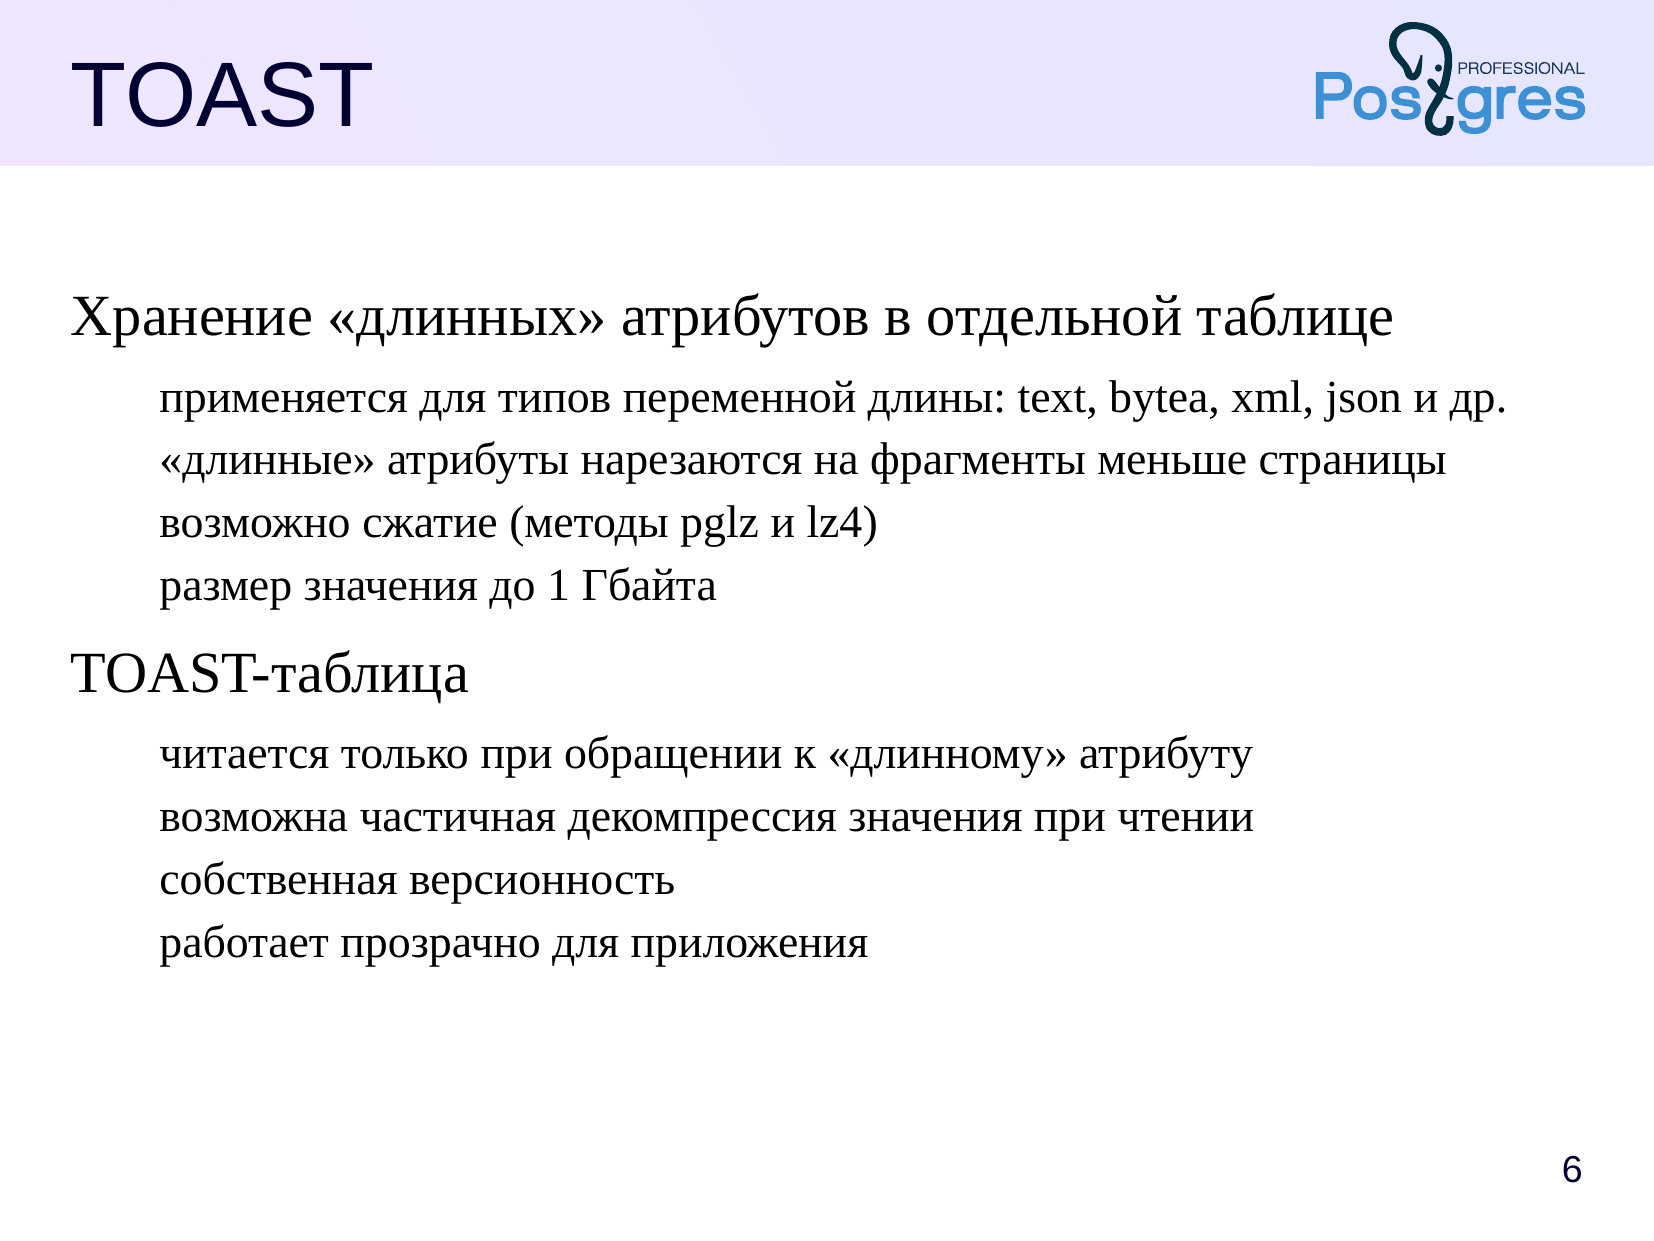

# TOAST
Хранение «длинных» атрибутов в отдельной таблице
применяется для типов переменной длины: text, bytea, xml, json и др.
«длинные» атрибуты нарезаются на фрагменты меньше страницы
возможно сжатие (методы pglz и lz4)
размер значения до 1 Гбайта
TOAST-таблица
читается только при обращении к «длинному» атрибуту
возможна частичная декомпрессия значения при чтении
собственная версионность
работает прозрачно для приложения